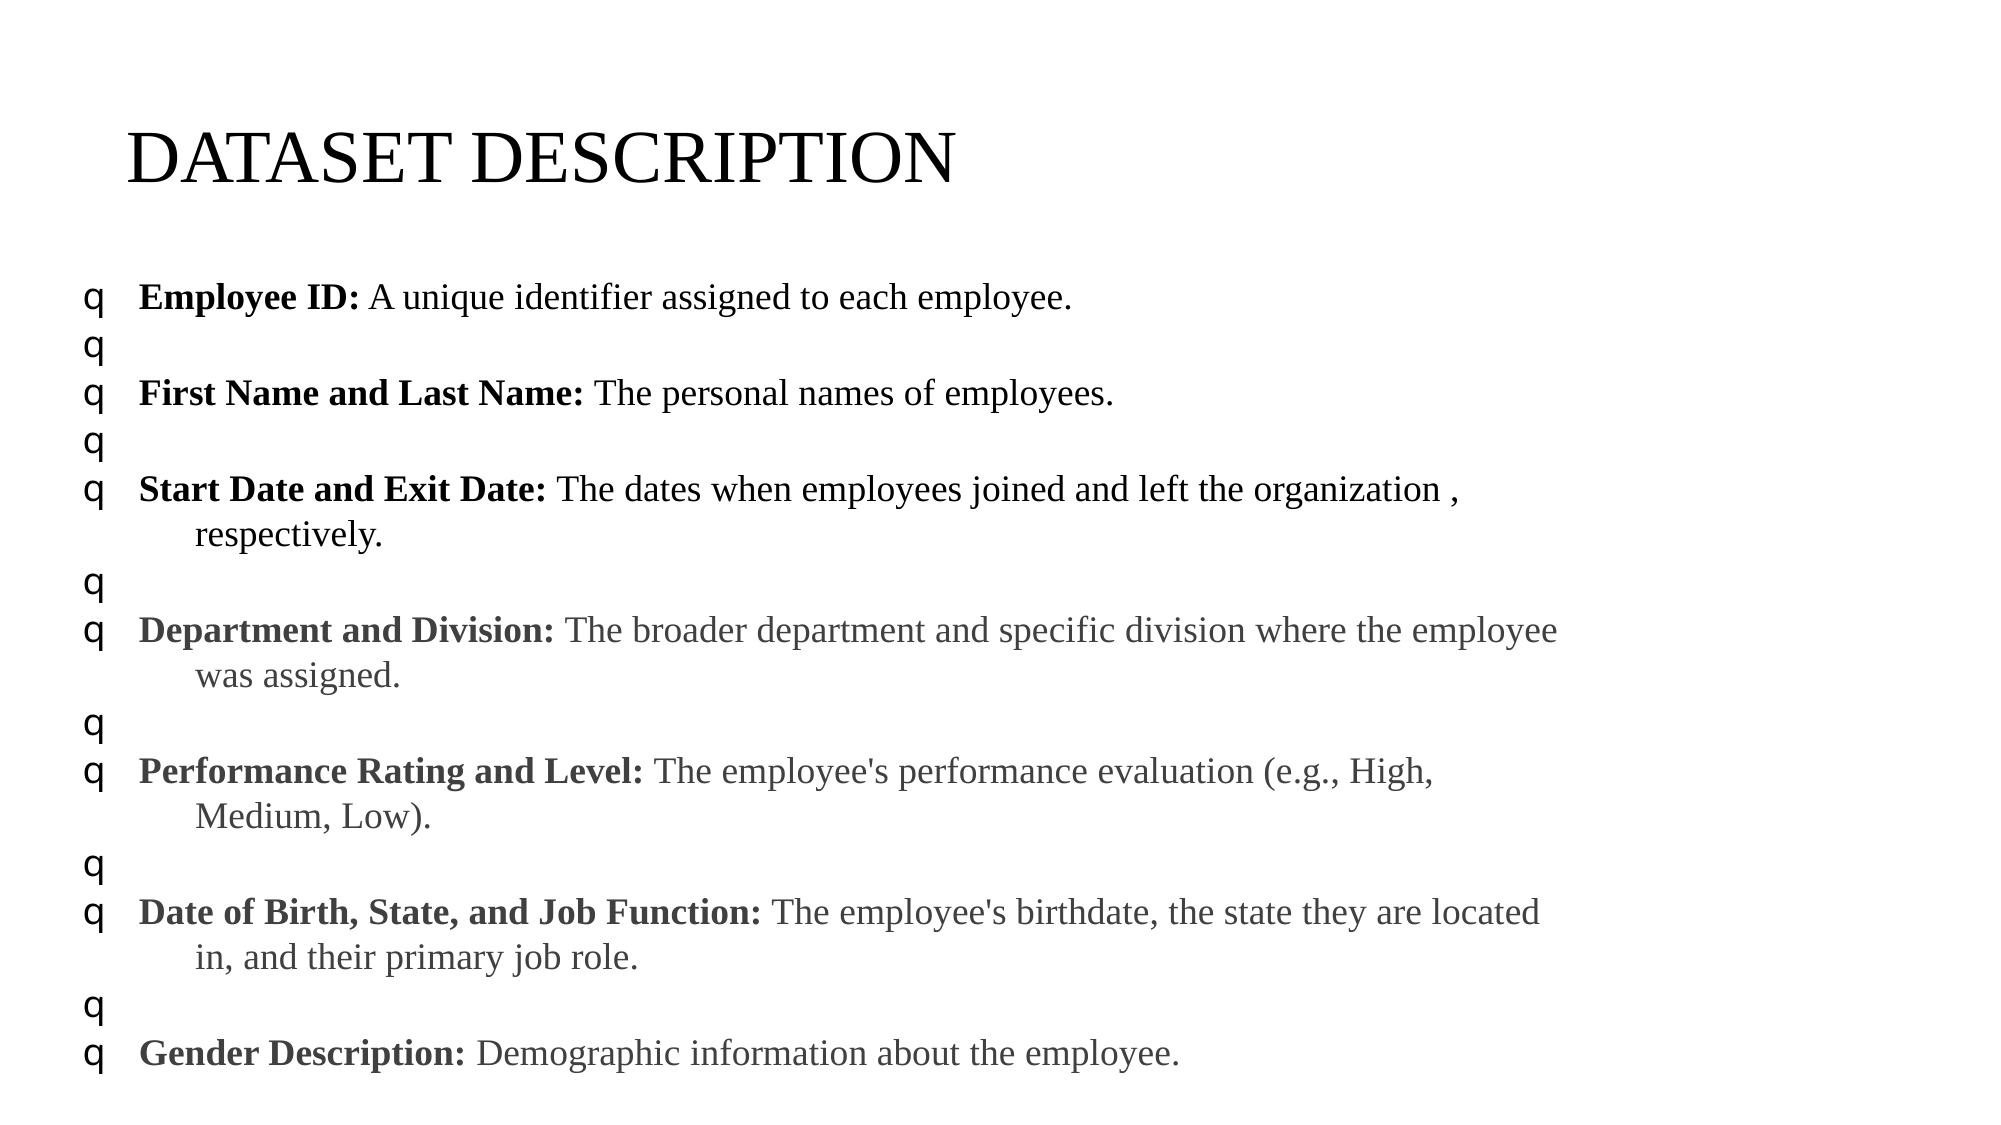

# DATASET DESCRIPTION
Employee ID: A unique identifier assigned to each employee.
First Name and Last Name: The personal names of employees.
Start Date and Exit Date: The dates when employees joined and left the organization , respectively.
Department and Division: The broader department and specific division where the employee was assigned.
Performance Rating and Level: The employee's performance evaluation (e.g., High, Medium, Low).
Date of Birth, State, and Job Function: The employee's birthdate, the state they are located in, and their primary job role.
Gender Description: Demographic information about the employee.